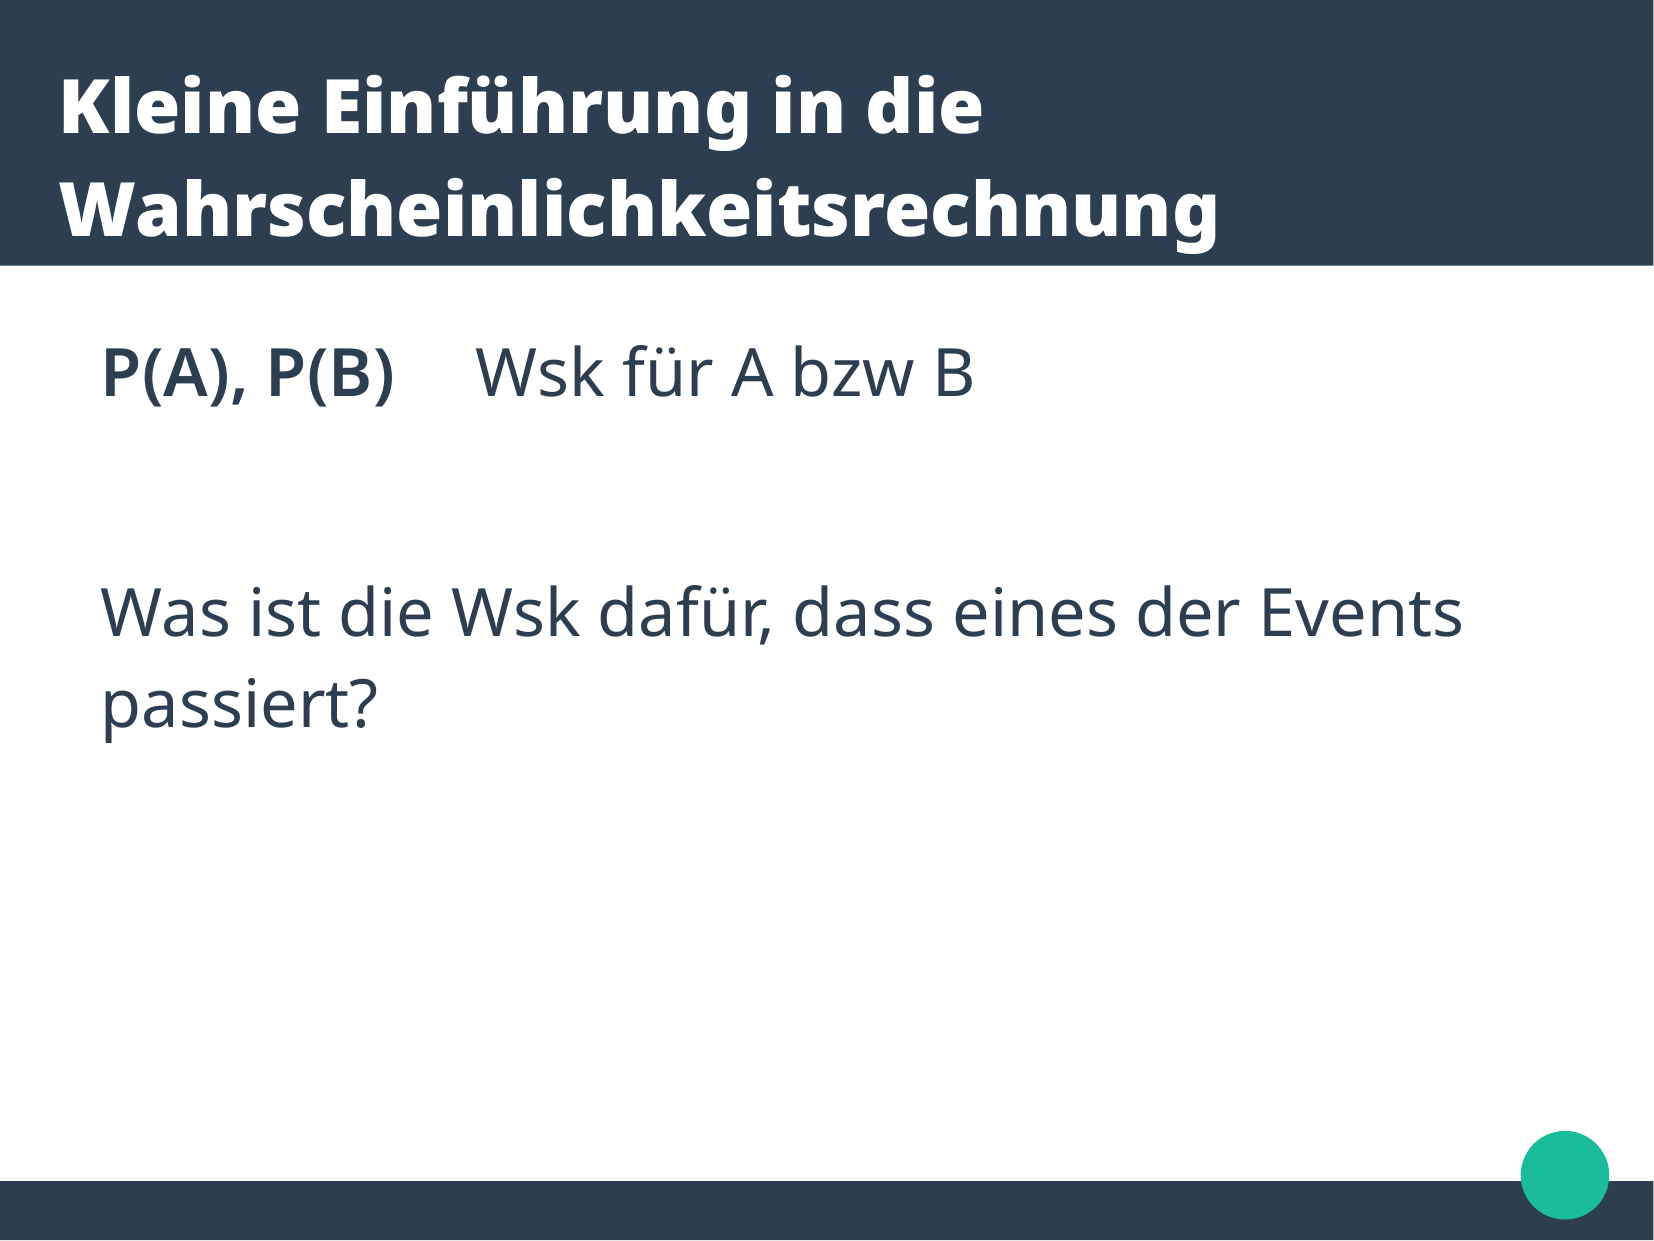

Kleine Einführung in die Wahrscheinlichkeitsrechnung
# P(A), P(B)		Wsk für A bzw B
Was ist die Wsk dafür, dass eines der Events passiert?